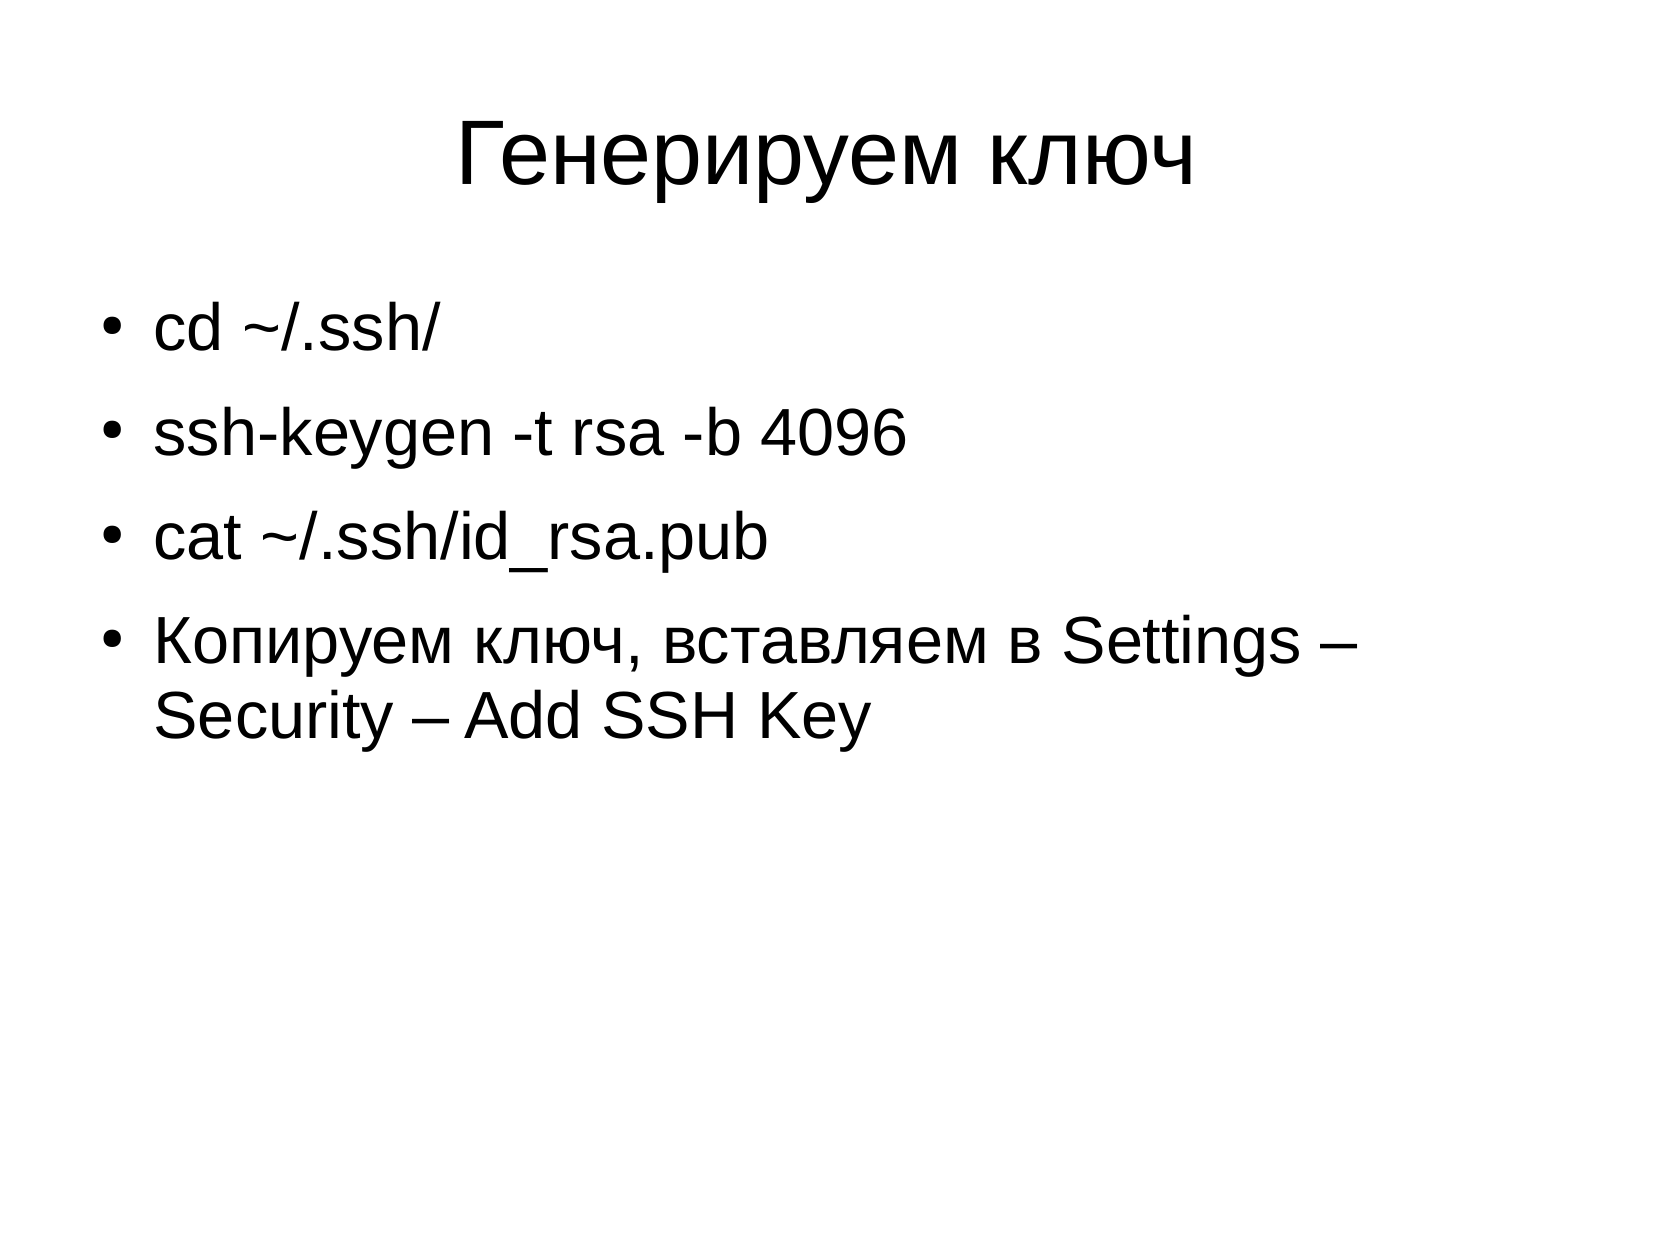

# Генерируем ключ
cd ~/.ssh/
ssh-keygen -t rsa -b 4096
cat ~/.ssh/id_rsa.pub
Копируем ключ, вставляем в Settings – Security – Add SSH Key